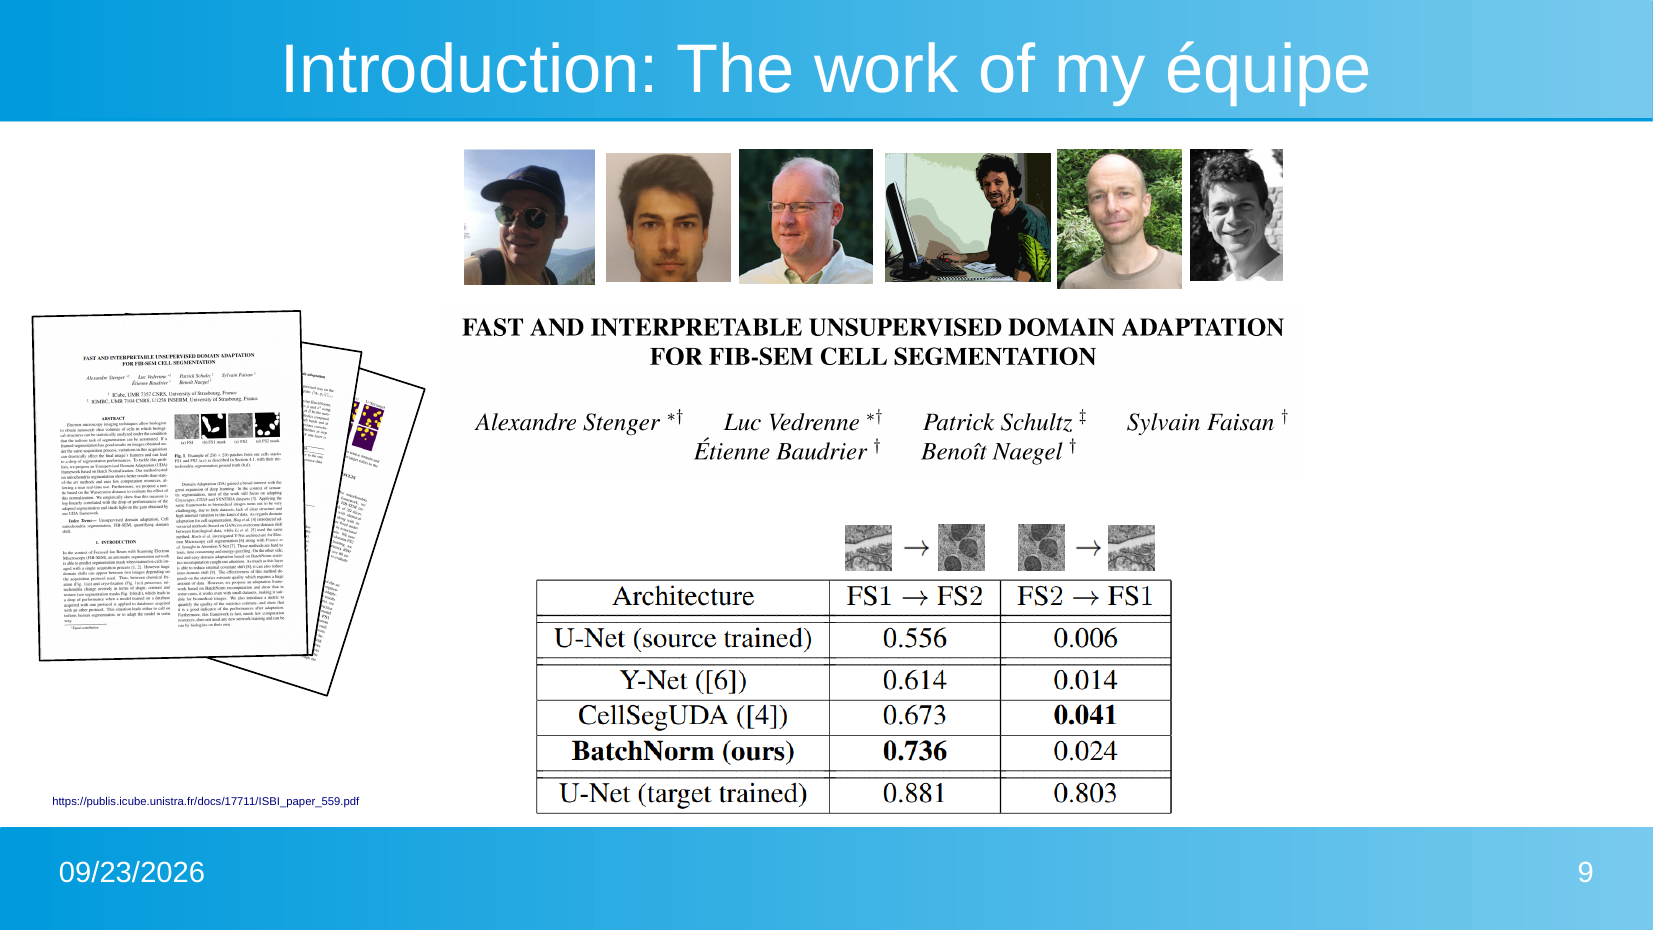

# Introduction: The work of my équipe
https://publis.icube.unistra.fr/docs/17711/ISBI_paper_559.pdf
9